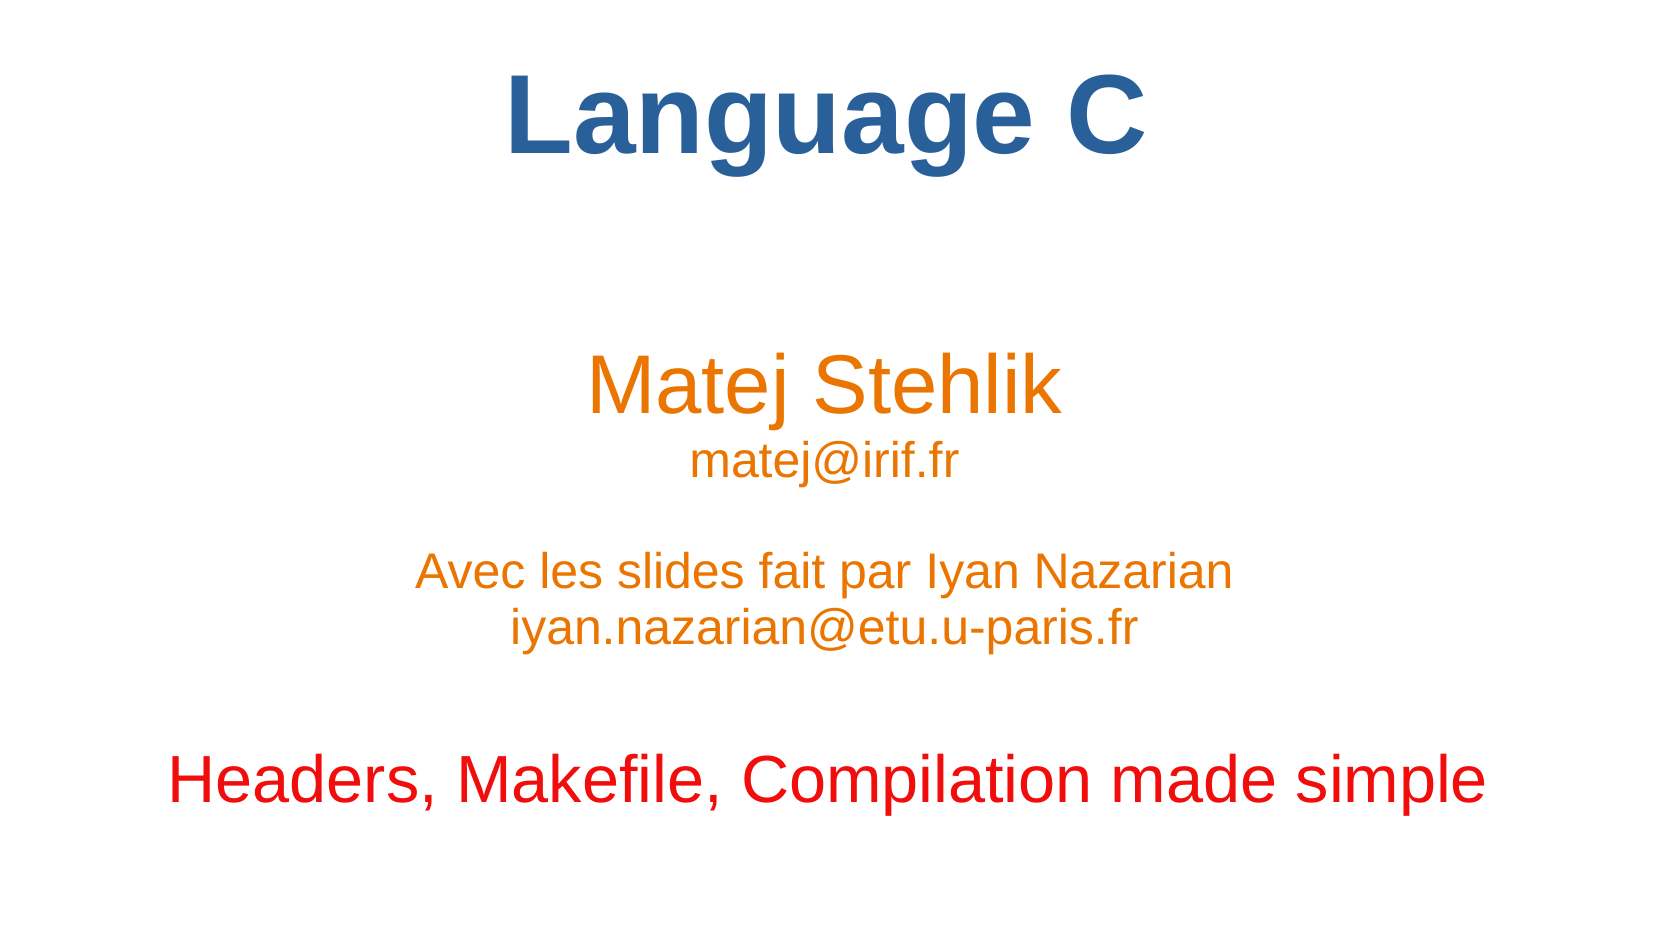

# Language C
Matej Stehlik
matej@irif.fr
Avec les slides fait par Iyan Nazarian
iyan.nazarian@etu.u-paris.fr
Headers, Makefile, Compilation made simple